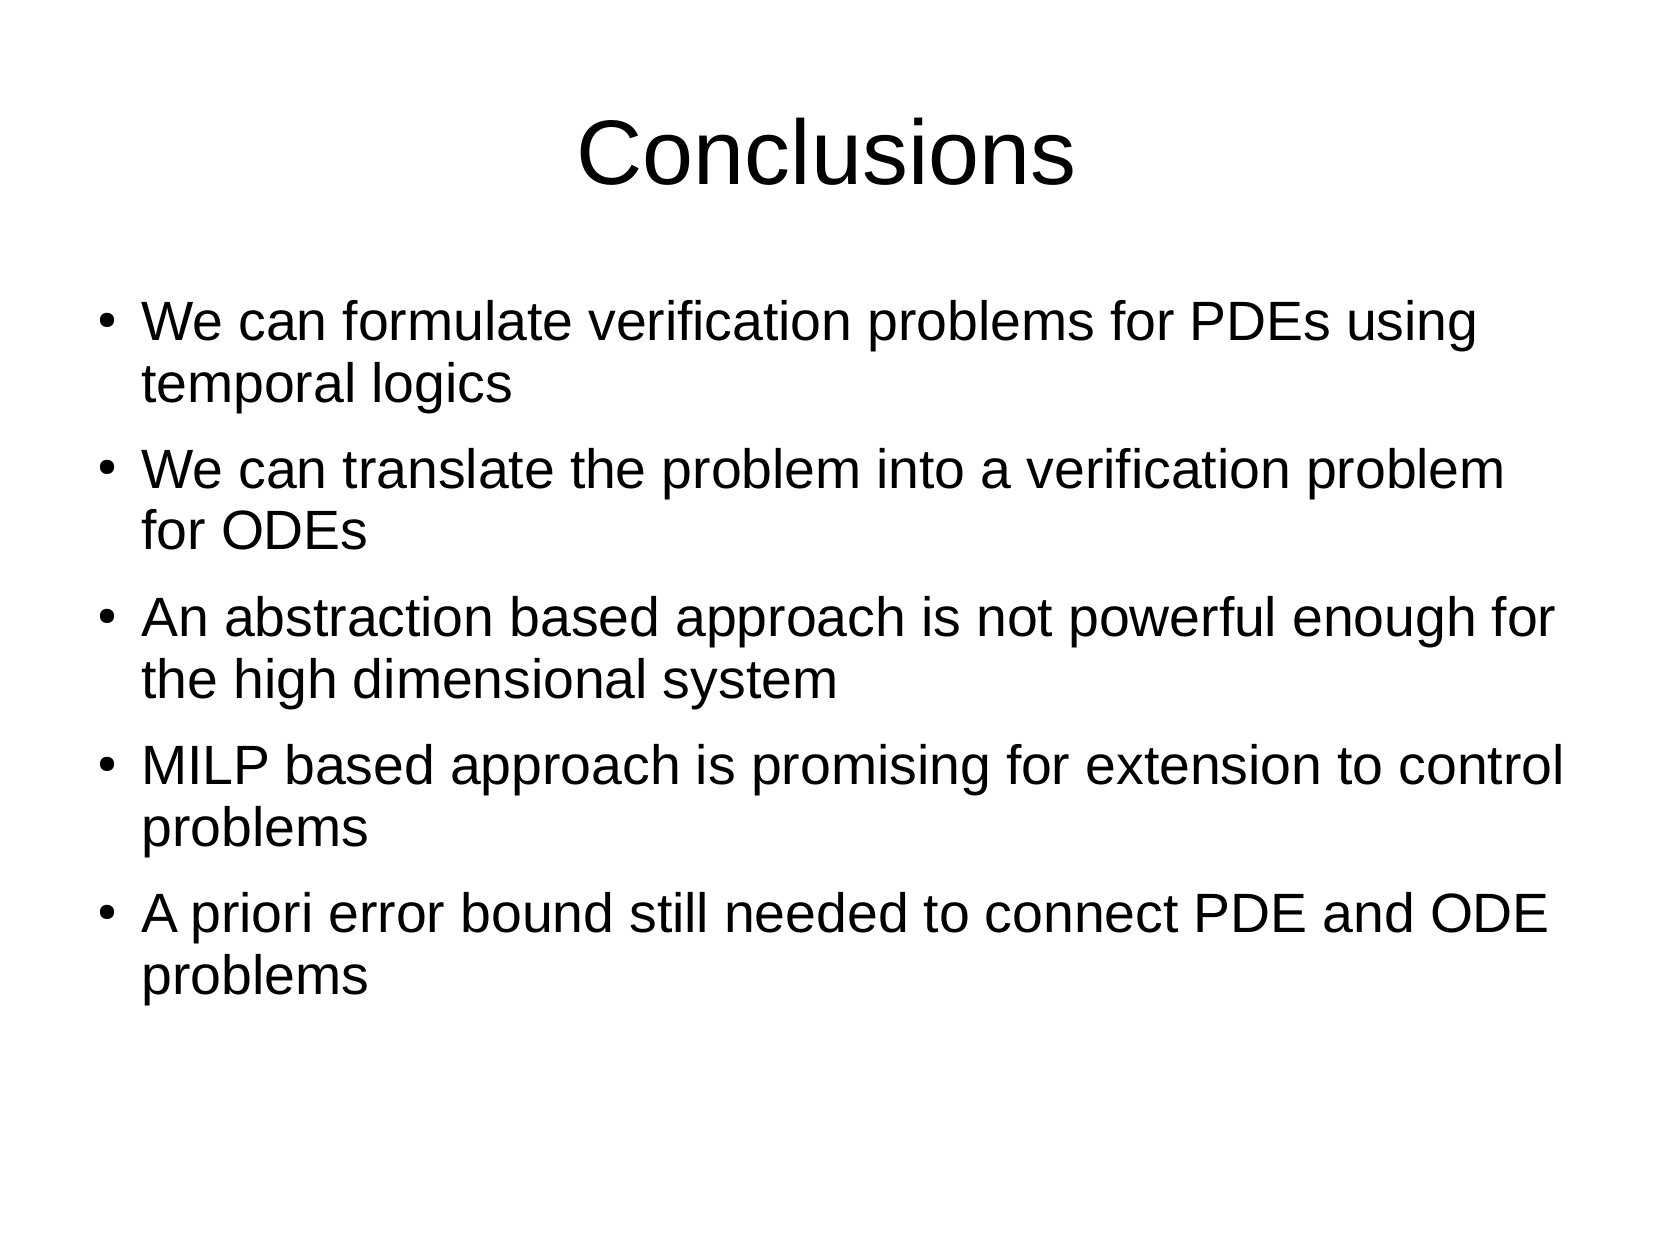

# Conclusions
We can formulate verification problems for PDEs using temporal logics
We can translate the problem into a verification problem for ODEs
An abstraction based approach is not powerful enough for the high dimensional system
MILP based approach is promising for extension to control problems
A priori error bound still needed to connect PDE and ODE problems